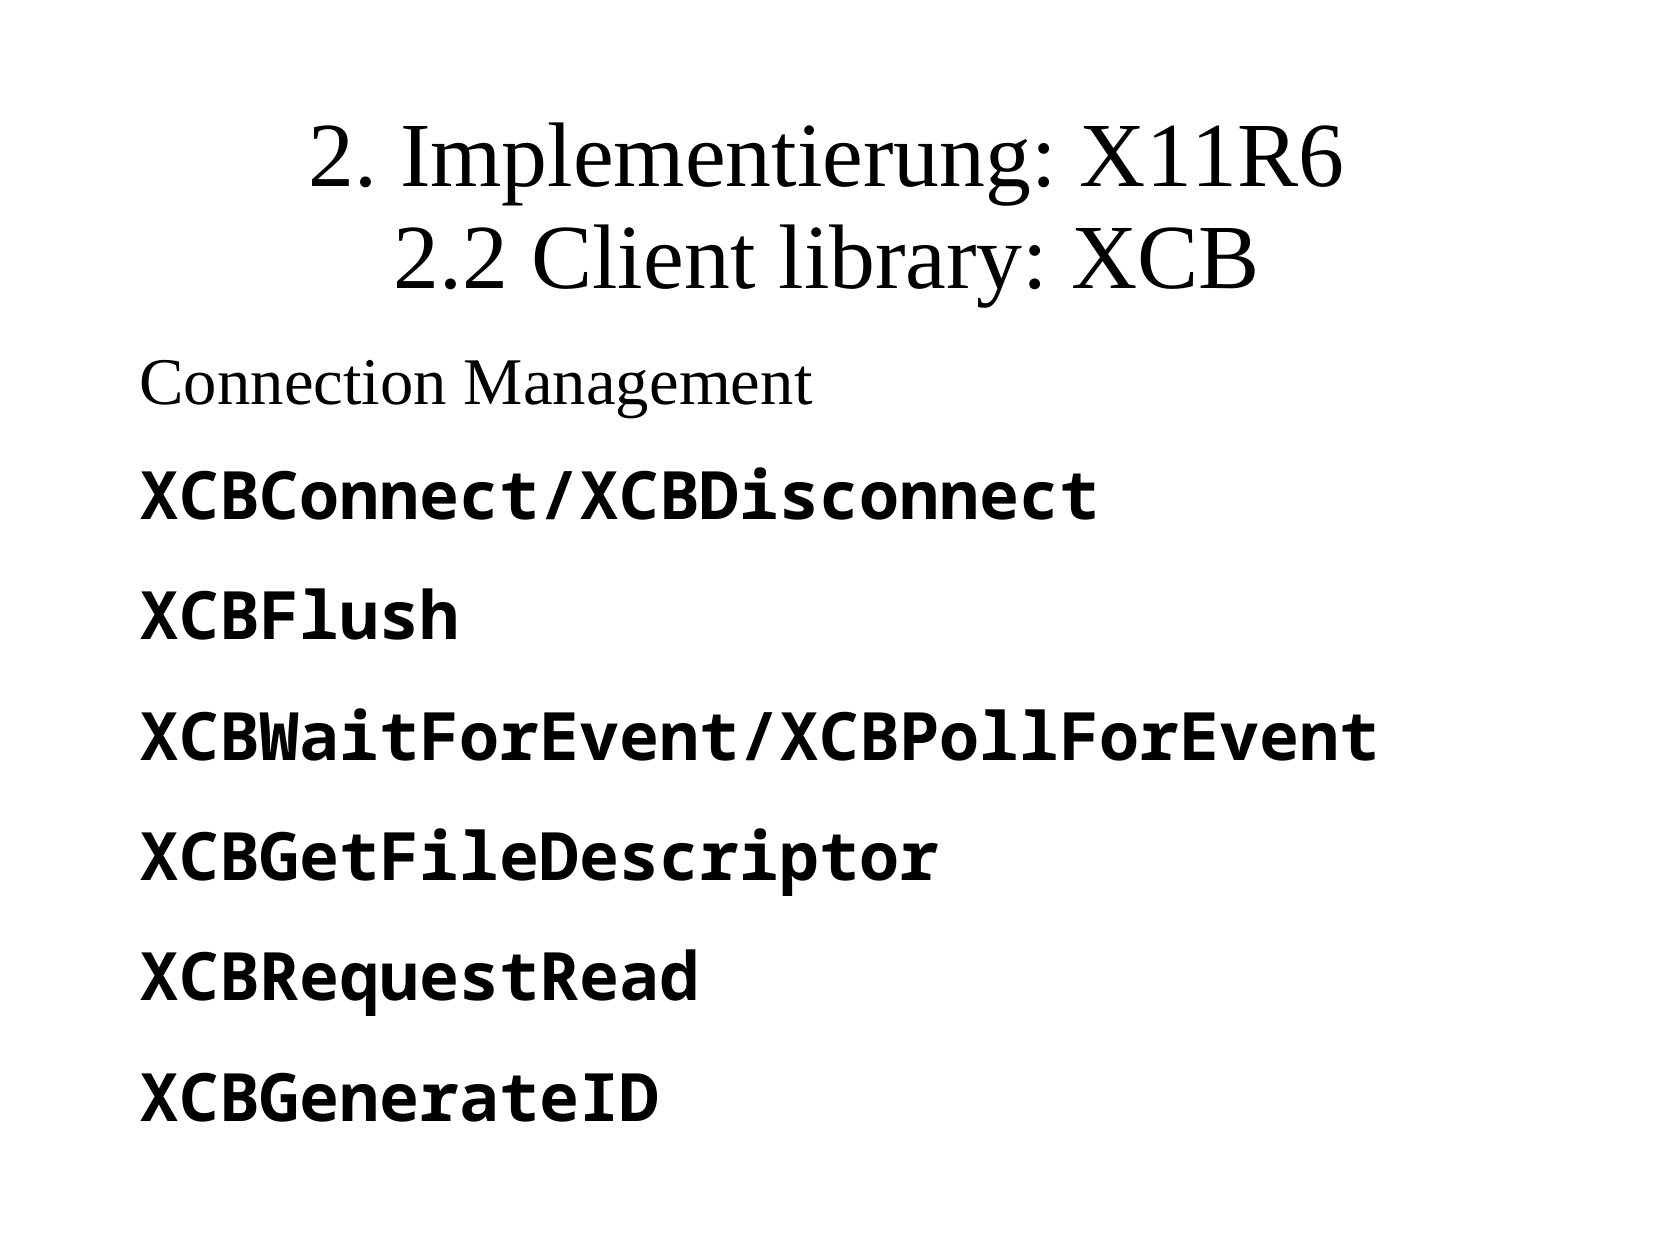

# 2. Implementierung: X11R6 2.2 Client library: XCB
Connection Management
XCBConnect/XCBDisconnect
XCBFlush
XCBWaitForEvent/XCBPollForEvent
XCBGetFileDescriptor
XCBRequestRead
XCBGenerateID